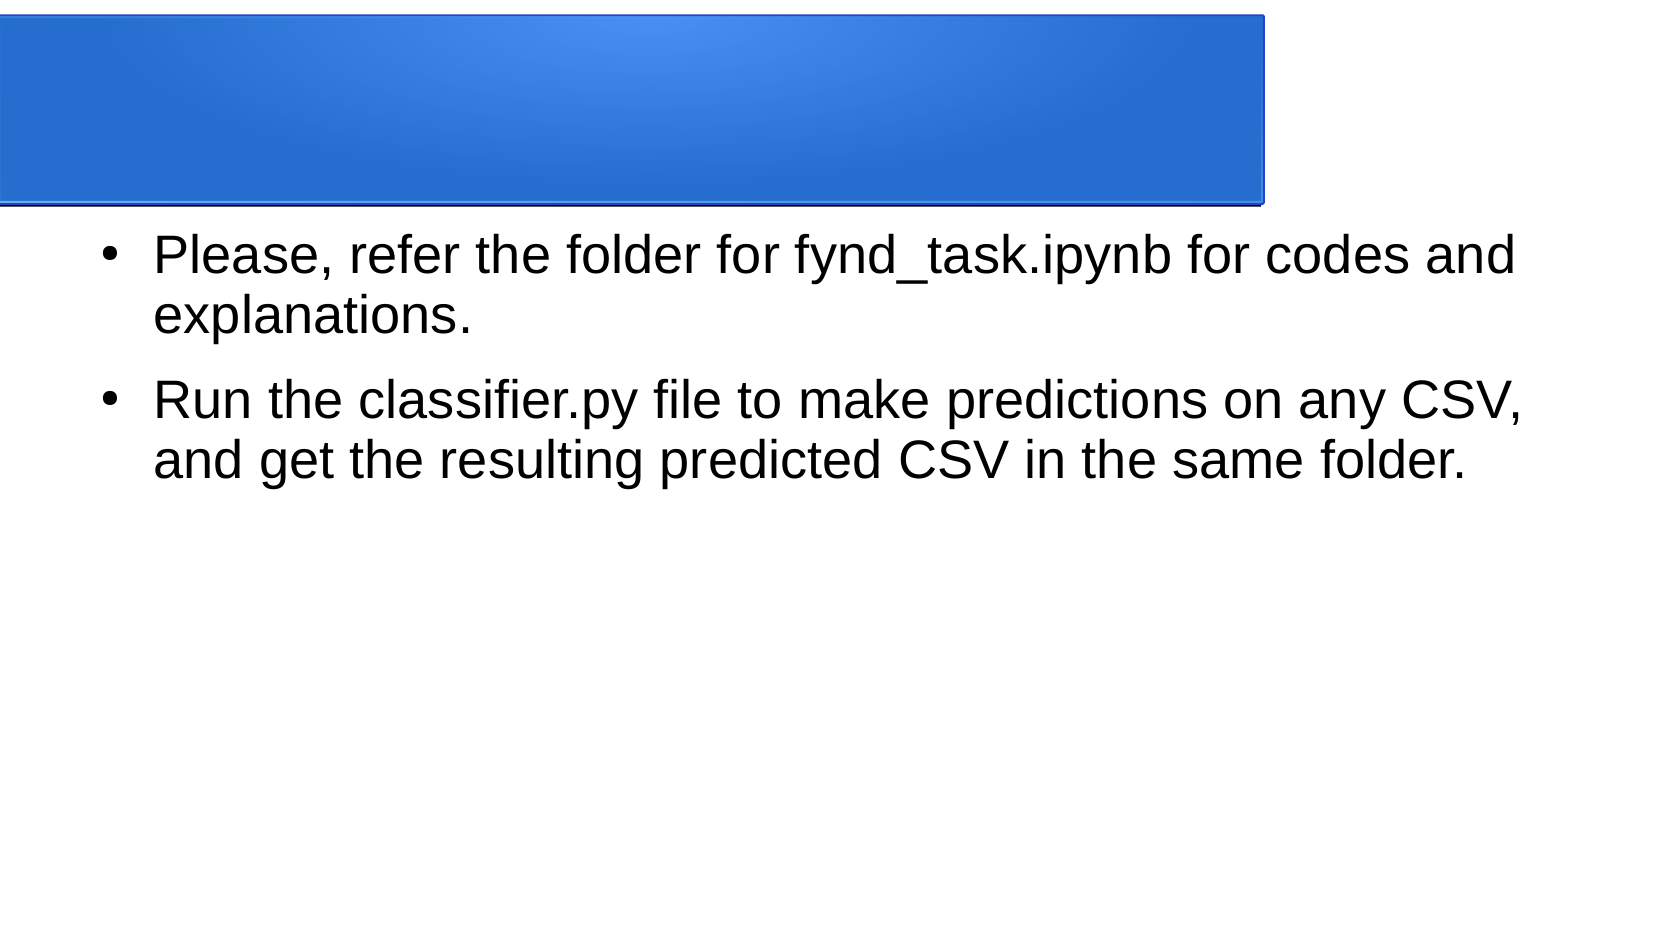

#
Please, refer the folder for fynd_task.ipynb for codes and explanations.
Run the classifier.py file to make predictions on any CSV, and get the resulting predicted CSV in the same folder.